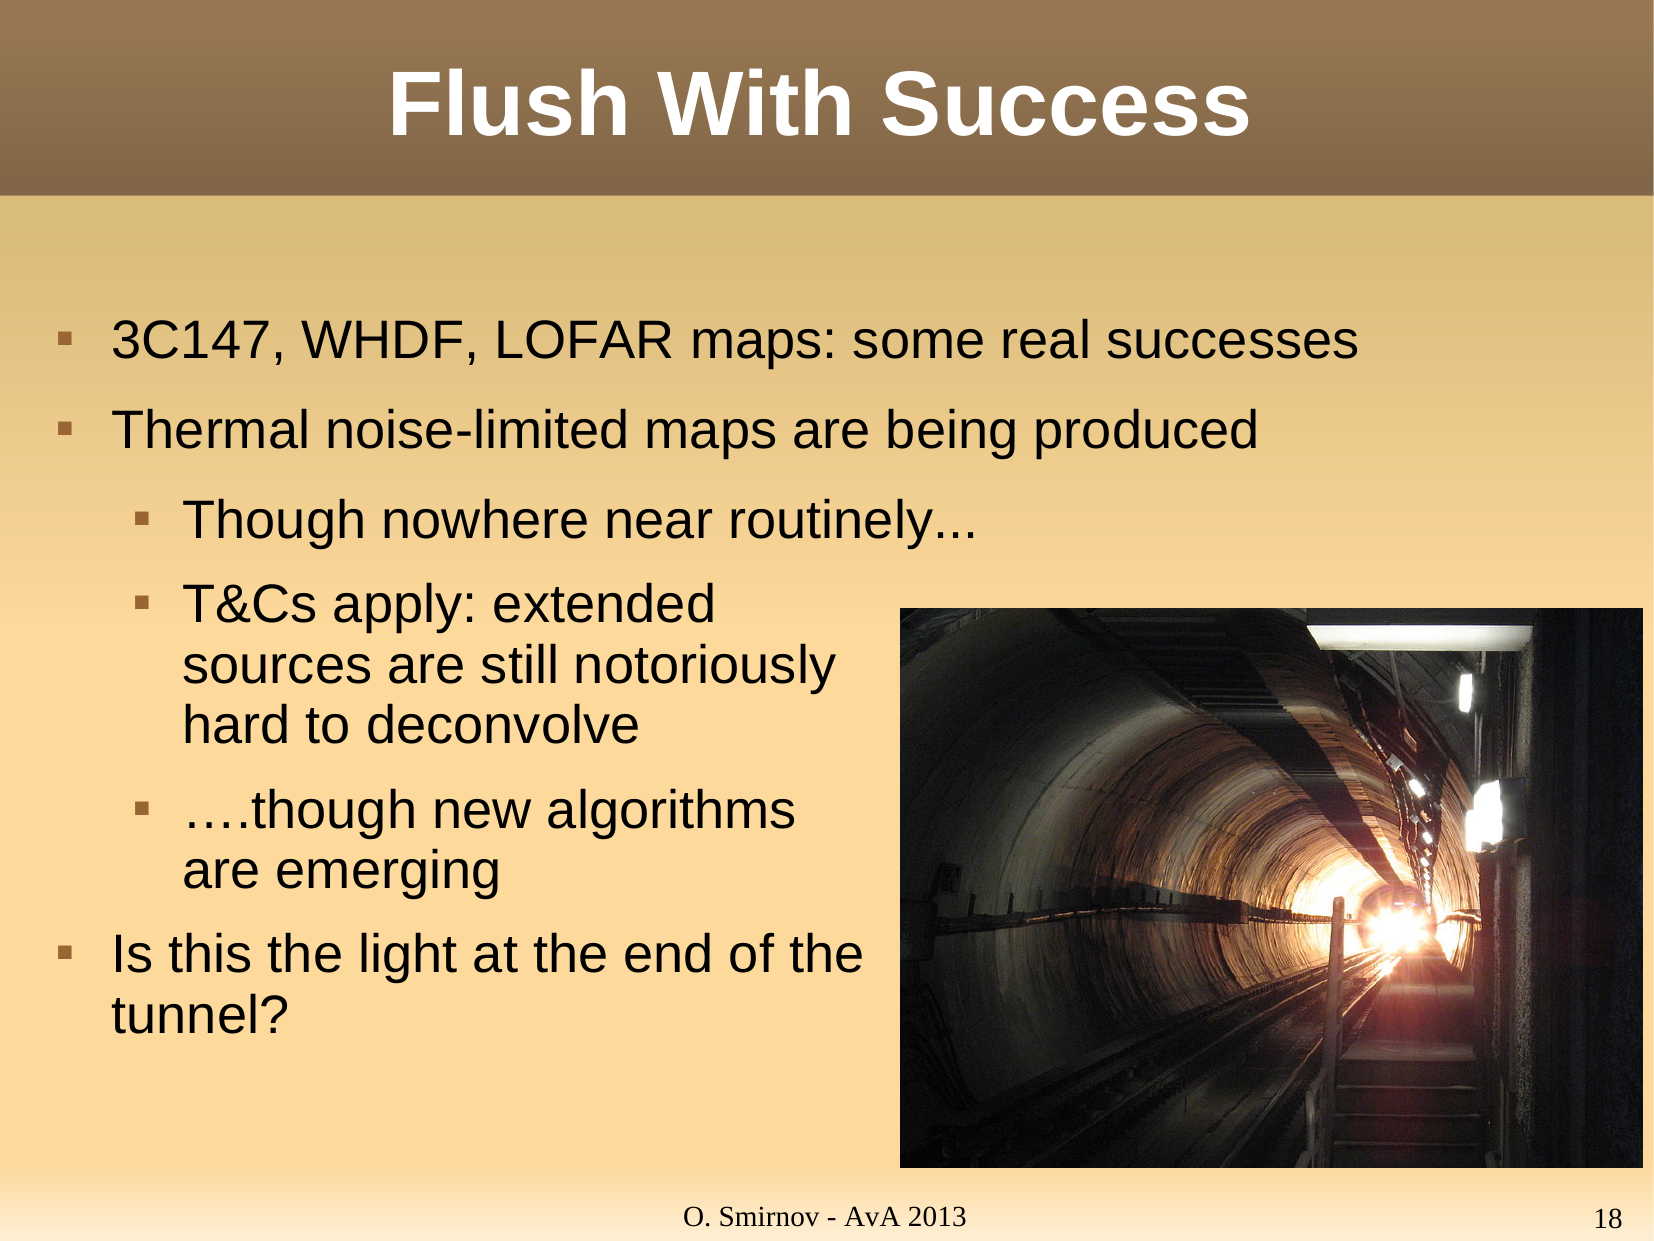

# Flush With Success
3C147, WHDF, LOFAR maps: some real successes
Thermal noise-limited maps are being produced
Though nowhere near routinely...
T&Cs apply: extended
sources are still notoriously
hard to deconvolve
….though new algorithms
are emerging
Is this the light at the end of the
tunnel?
O. Smirnov - AvA 2013
18